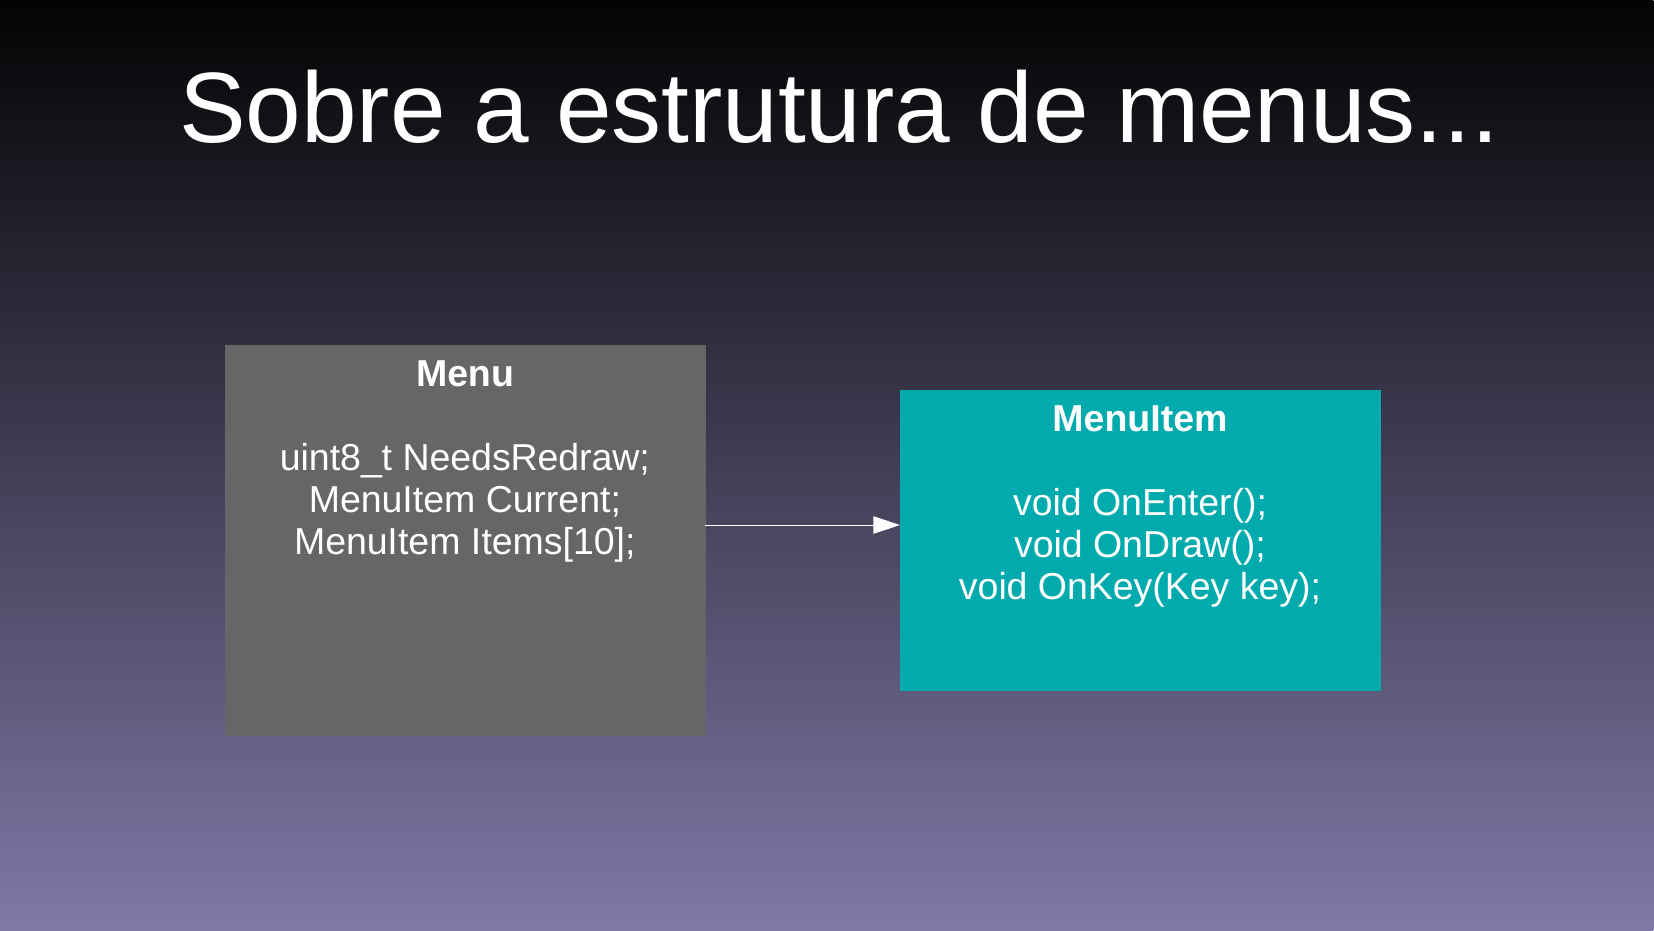

Sobre a estrutura de menus...
Menu
uint8_t NeedsRedraw;
MenuItem Current;
MenuItem Items[10];
MenuItem
void OnEnter();
void OnDraw();
void OnKey(Key key);